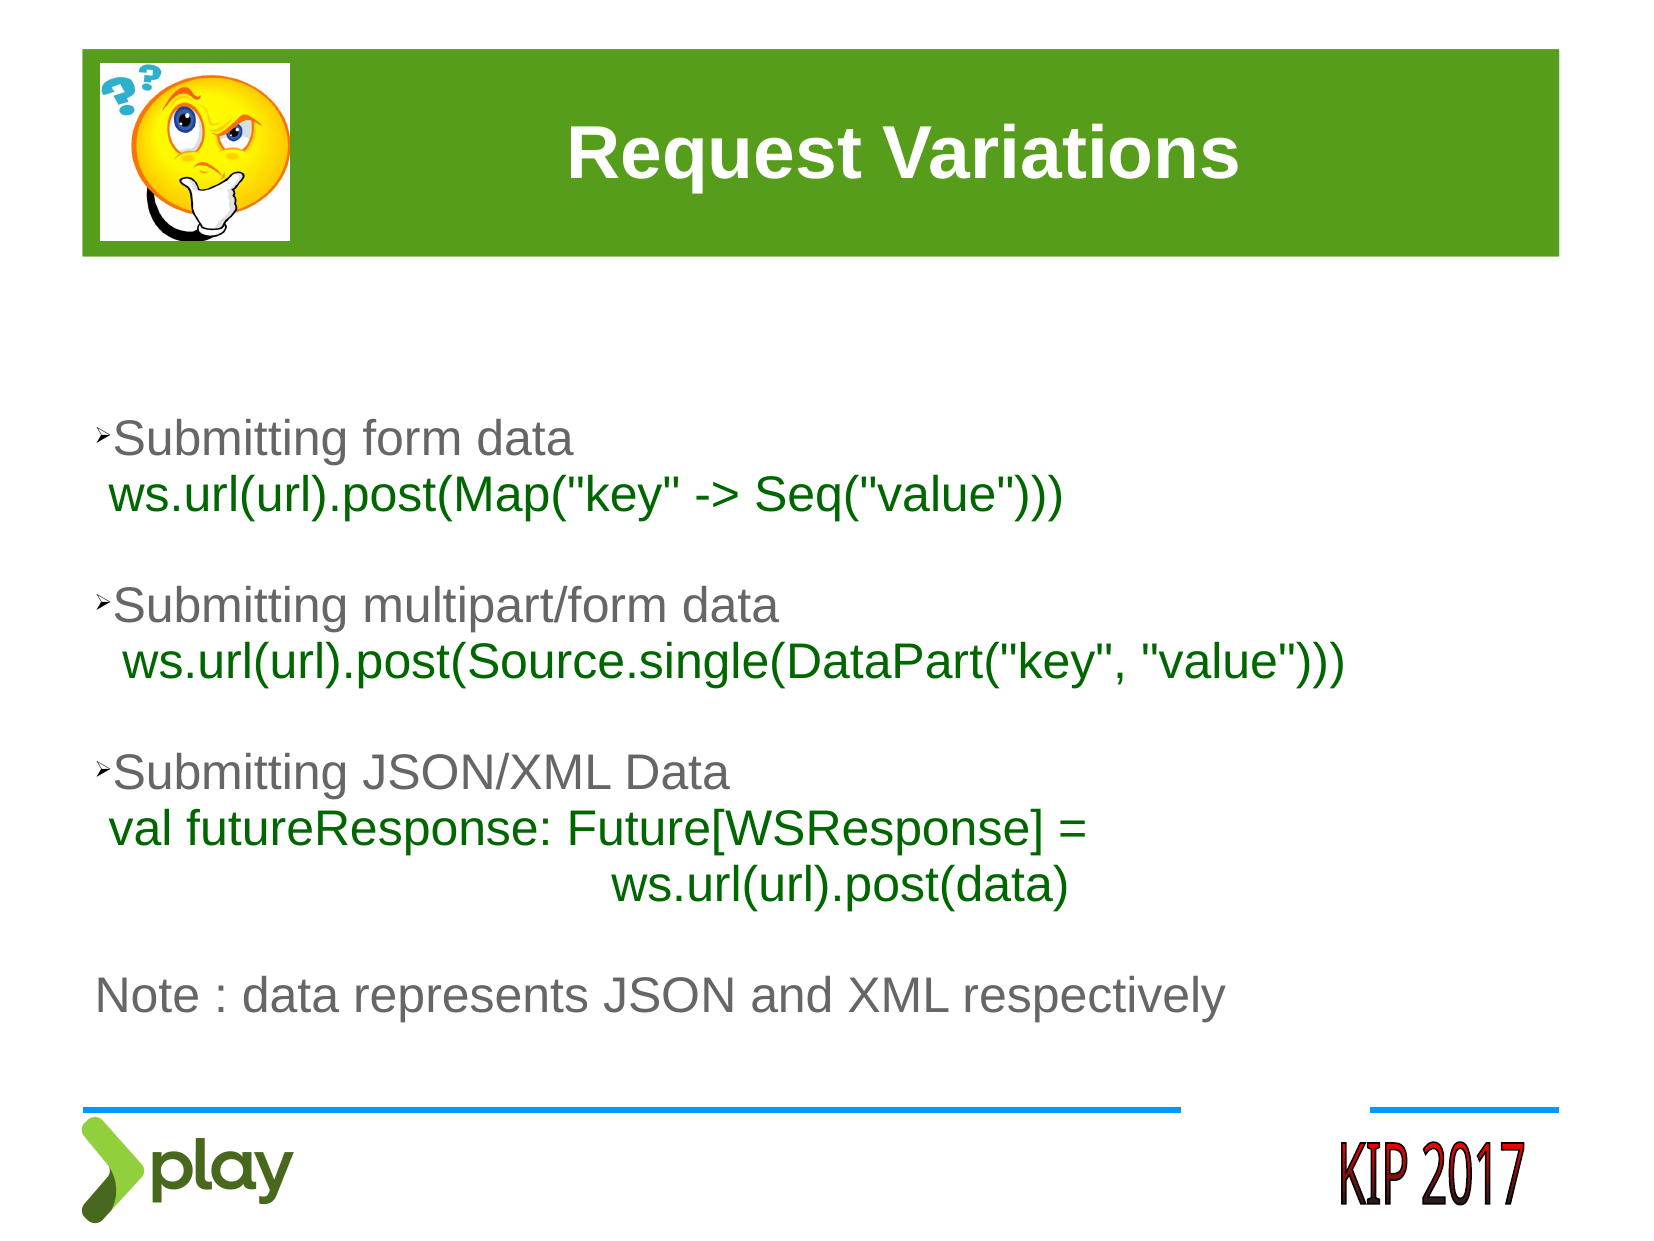

# Introduction to Play
 Request Variations
Submitting form data
 ws.url(url).post(Map("key" -> Seq("value")))
Submitting multipart/form data
 ws.url(url).post(Source.single(DataPart("key", "value")))
Submitting JSON/XML Data
 val futureResponse: Future[WSResponse] = 			 							ws.url(url).post(data)
Note : data represents JSON and XML respectively